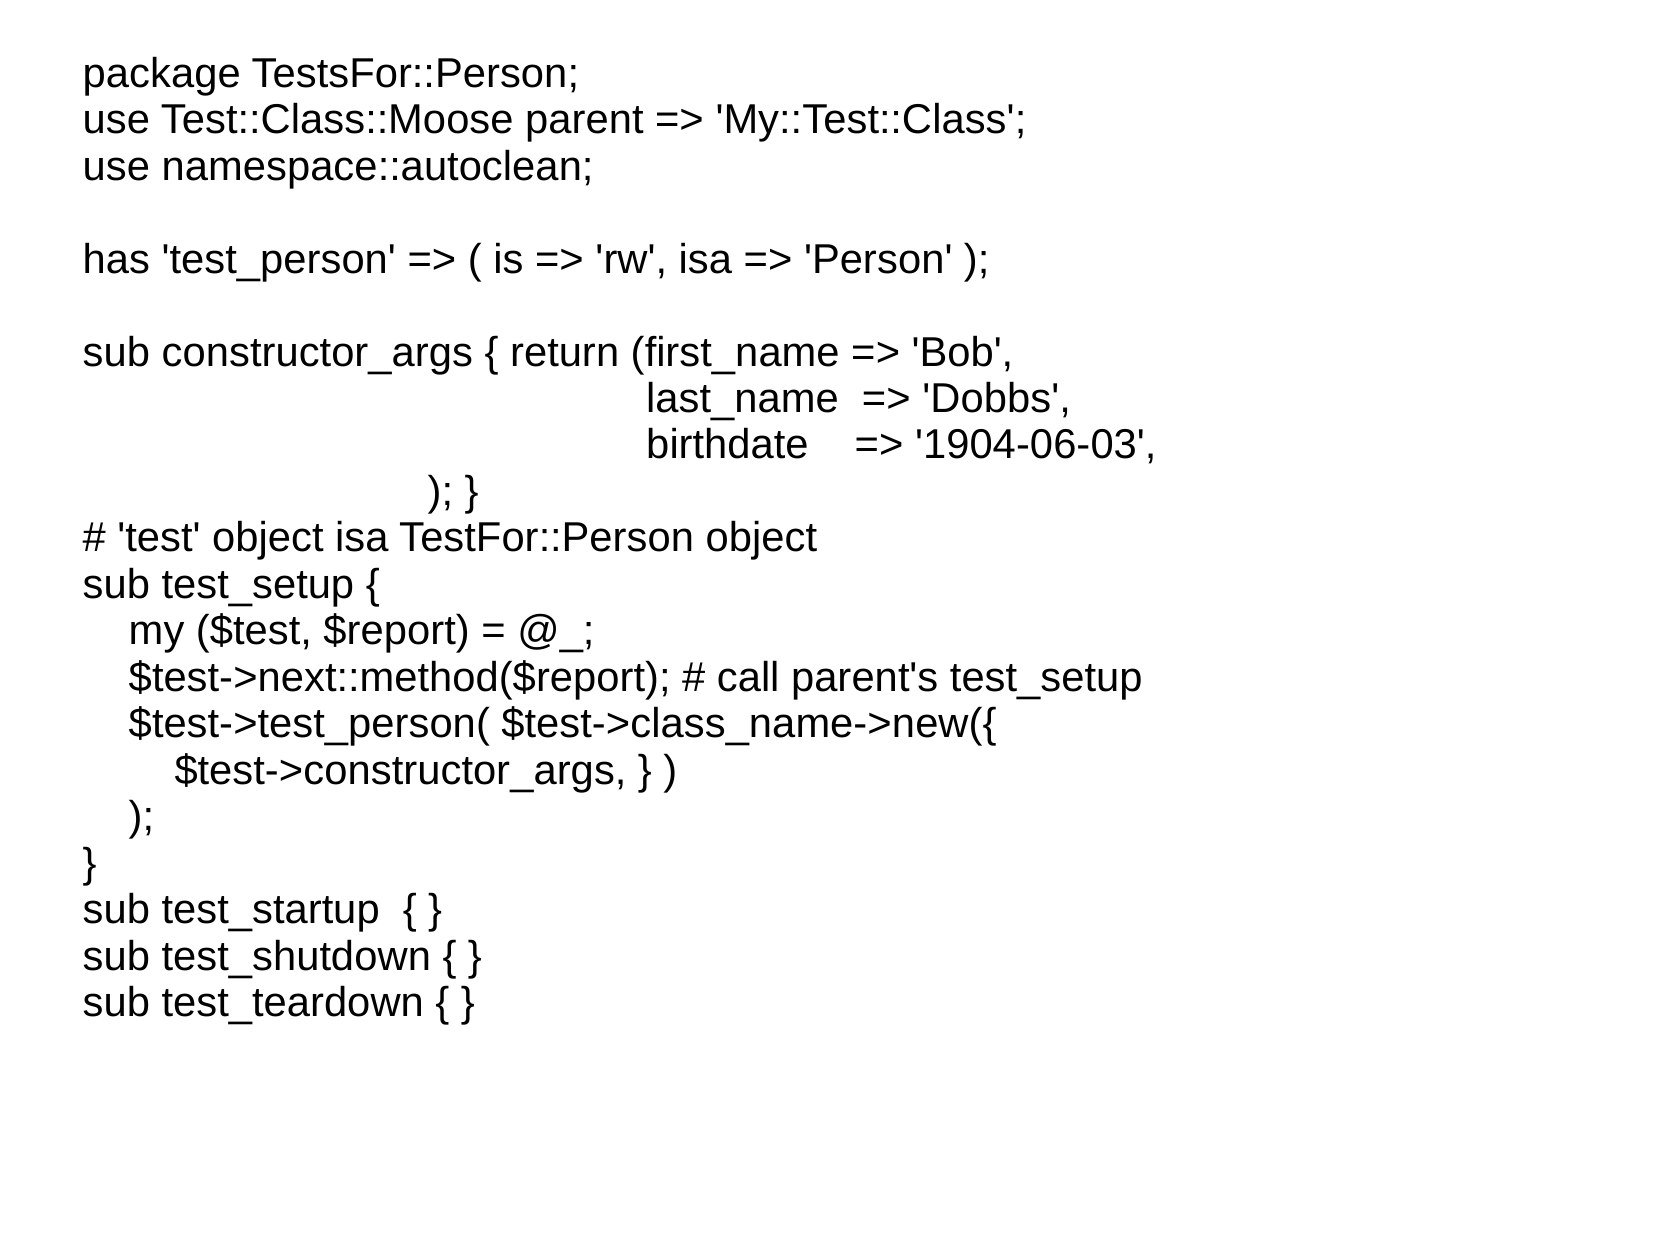

# package TestsFor::Person;
use Test::Class::Moose parent => 'My::Test::Class';
use namespace::autoclean;
has 'test_person' => ( is => 'rw', isa => 'Person' );
sub constructor_args { return (first_name => 'Bob',
 last_name => 'Dobbs',
 birthdate => '1904-06-03',
 ); }
# 'test' object isa TestFor::Person object
sub test_setup {
 my ($test, $report) = @_;
 $test->next::method($report); # call parent's test_setup
 $test->test_person( $test->class_name->new({
 $test->constructor_args, } )
 );
}
sub test_startup { }
sub test_shutdown { }
sub test_teardown { }